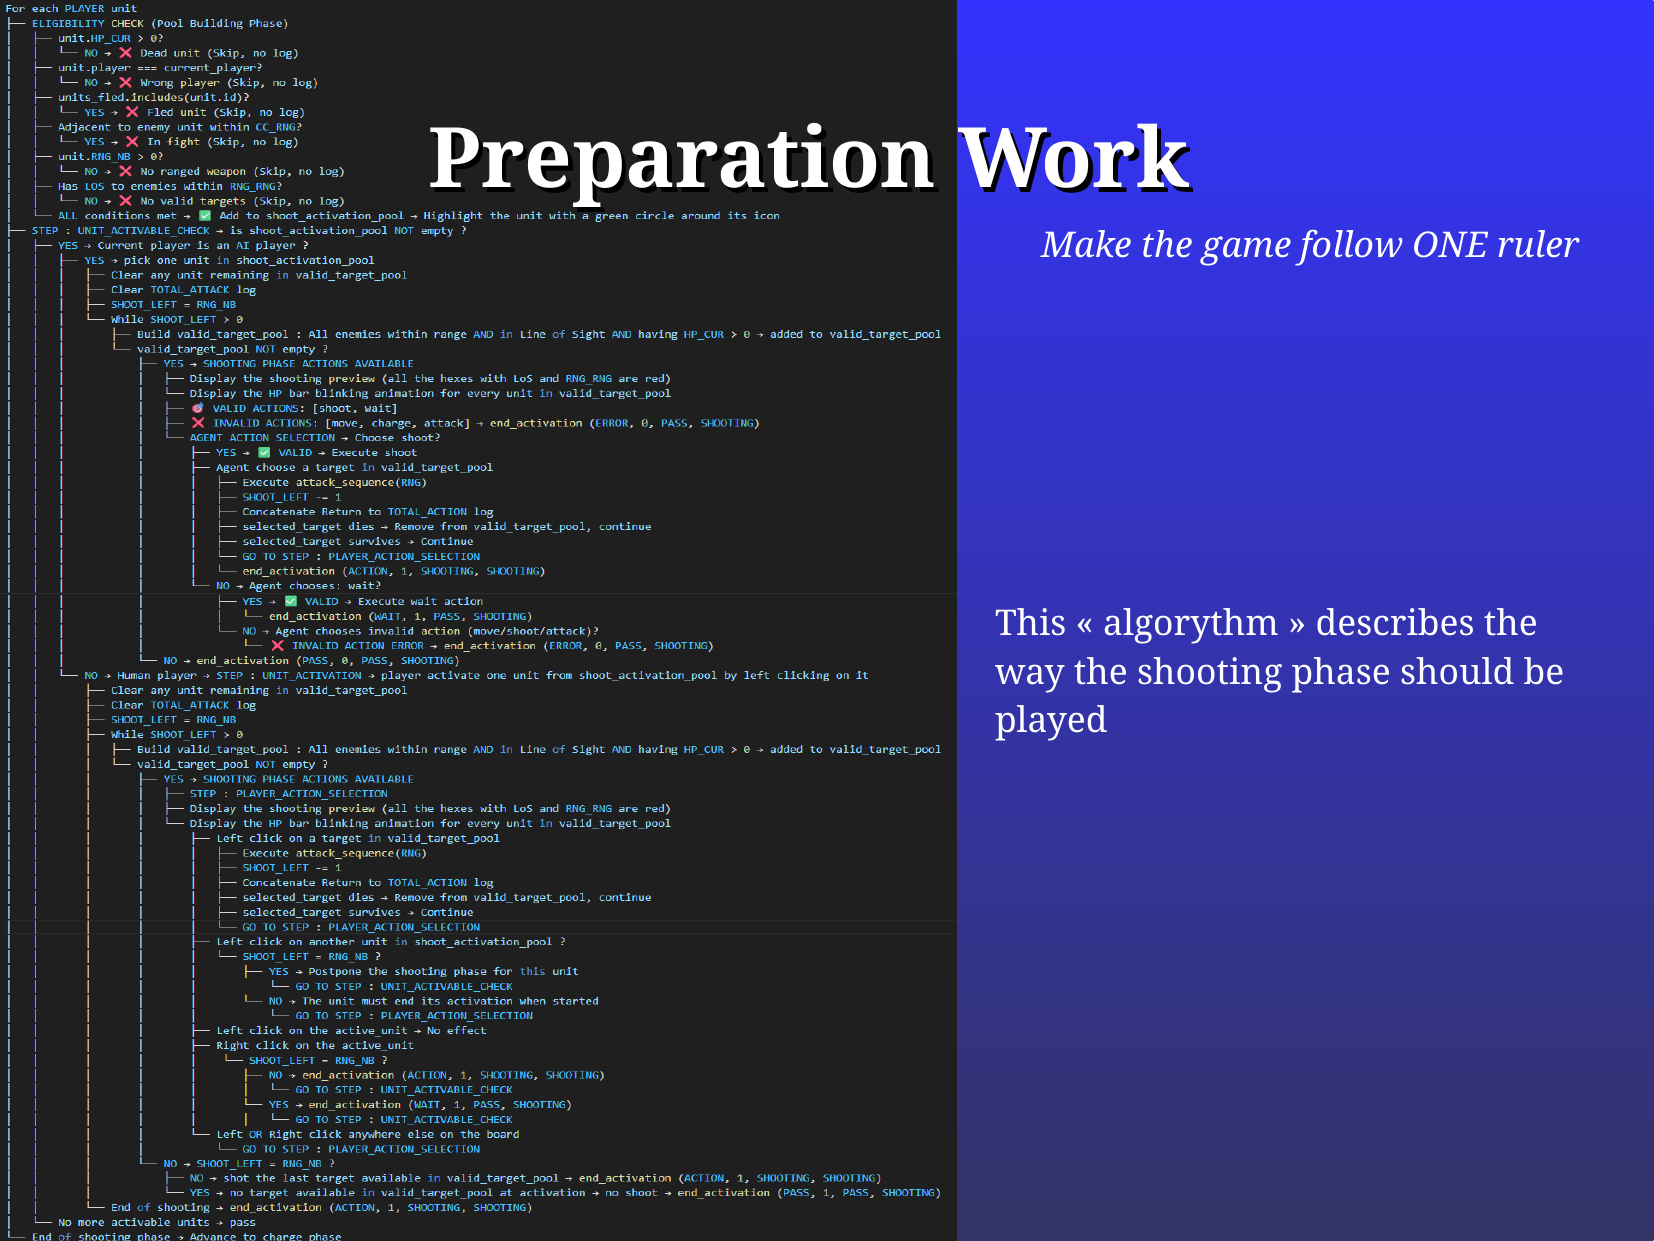

Preparation Work
Make the game follow ONE ruler
This « algorythm » describes the way the shooting phase should be played